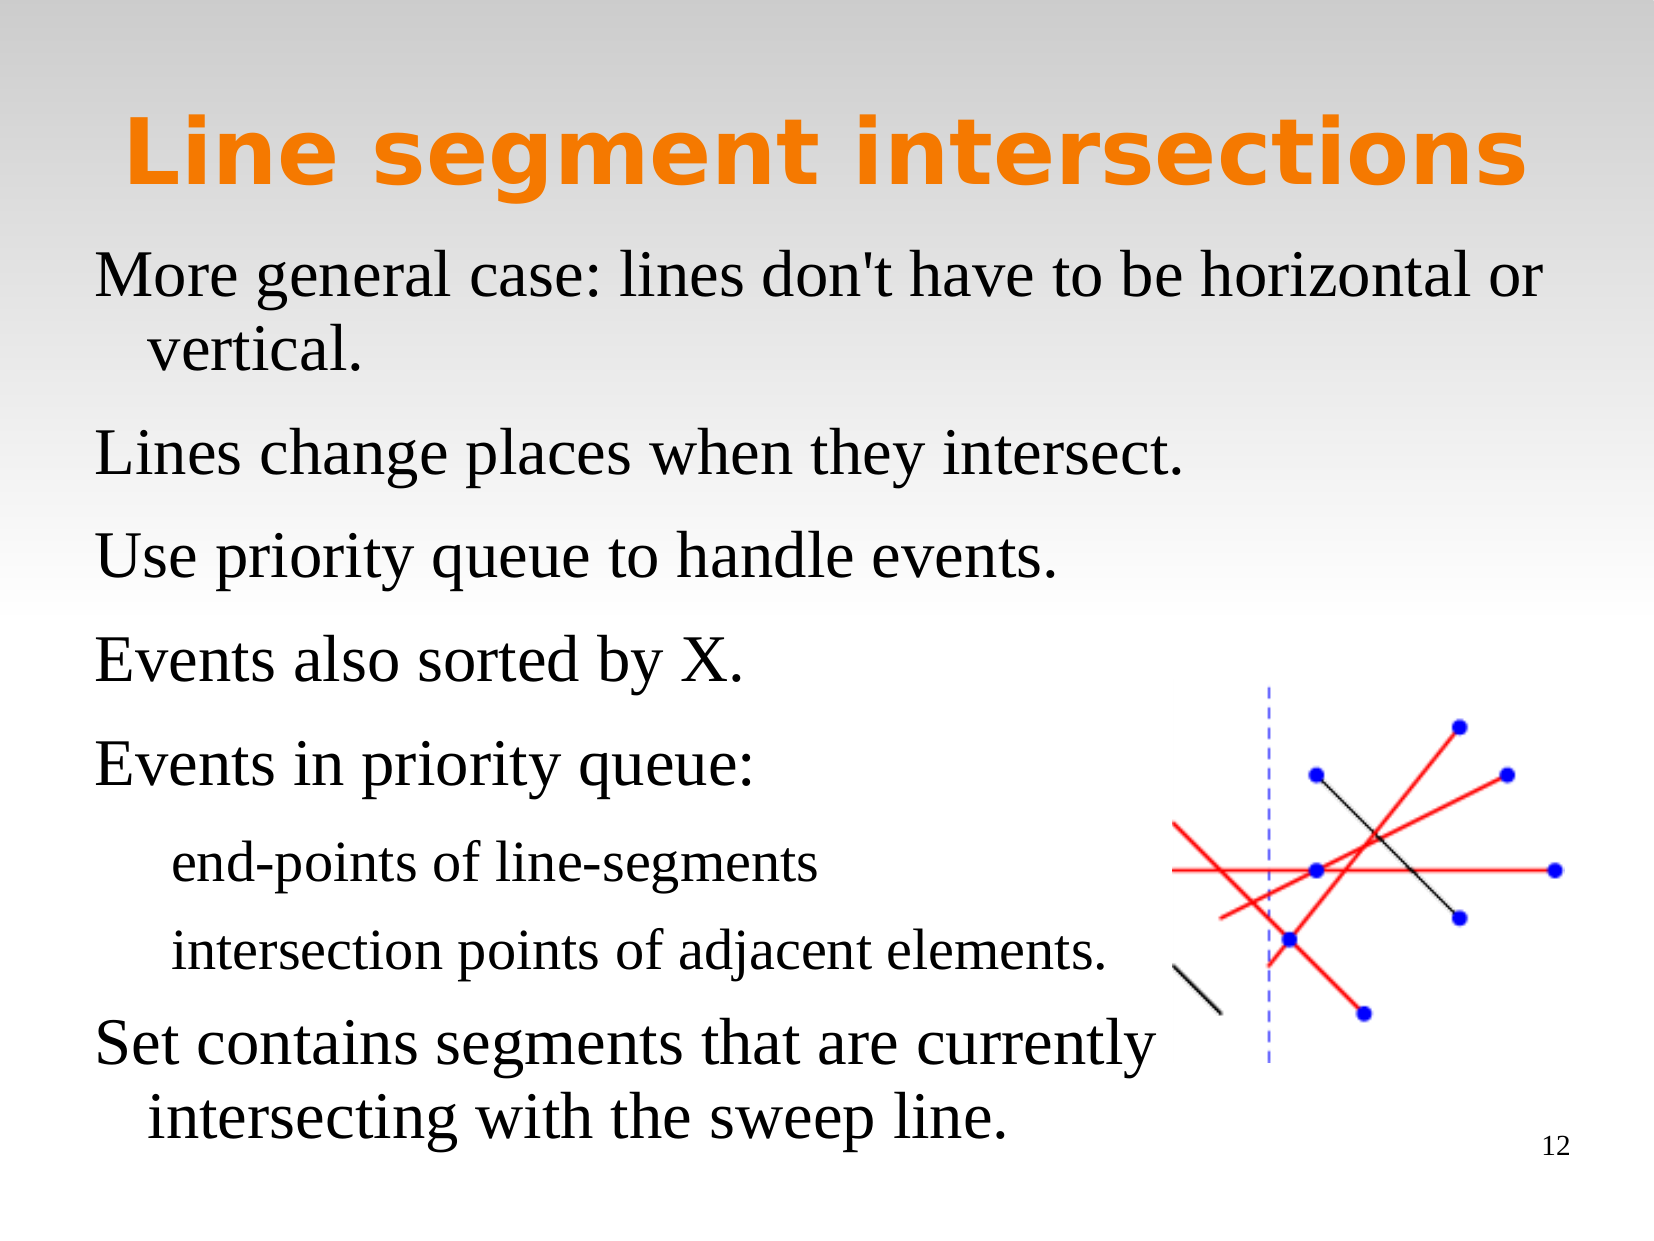

# Line segment intersections
More general case: lines don't have to be horizontal or vertical.
Lines change places when they intersect.
Use priority queue to handle events.
Events also sorted by X.
Events in priority queue:
end-points of line-segments
intersection points of adjacent elements.
Set contains segments that are currently
intersecting with the sweep line.
12